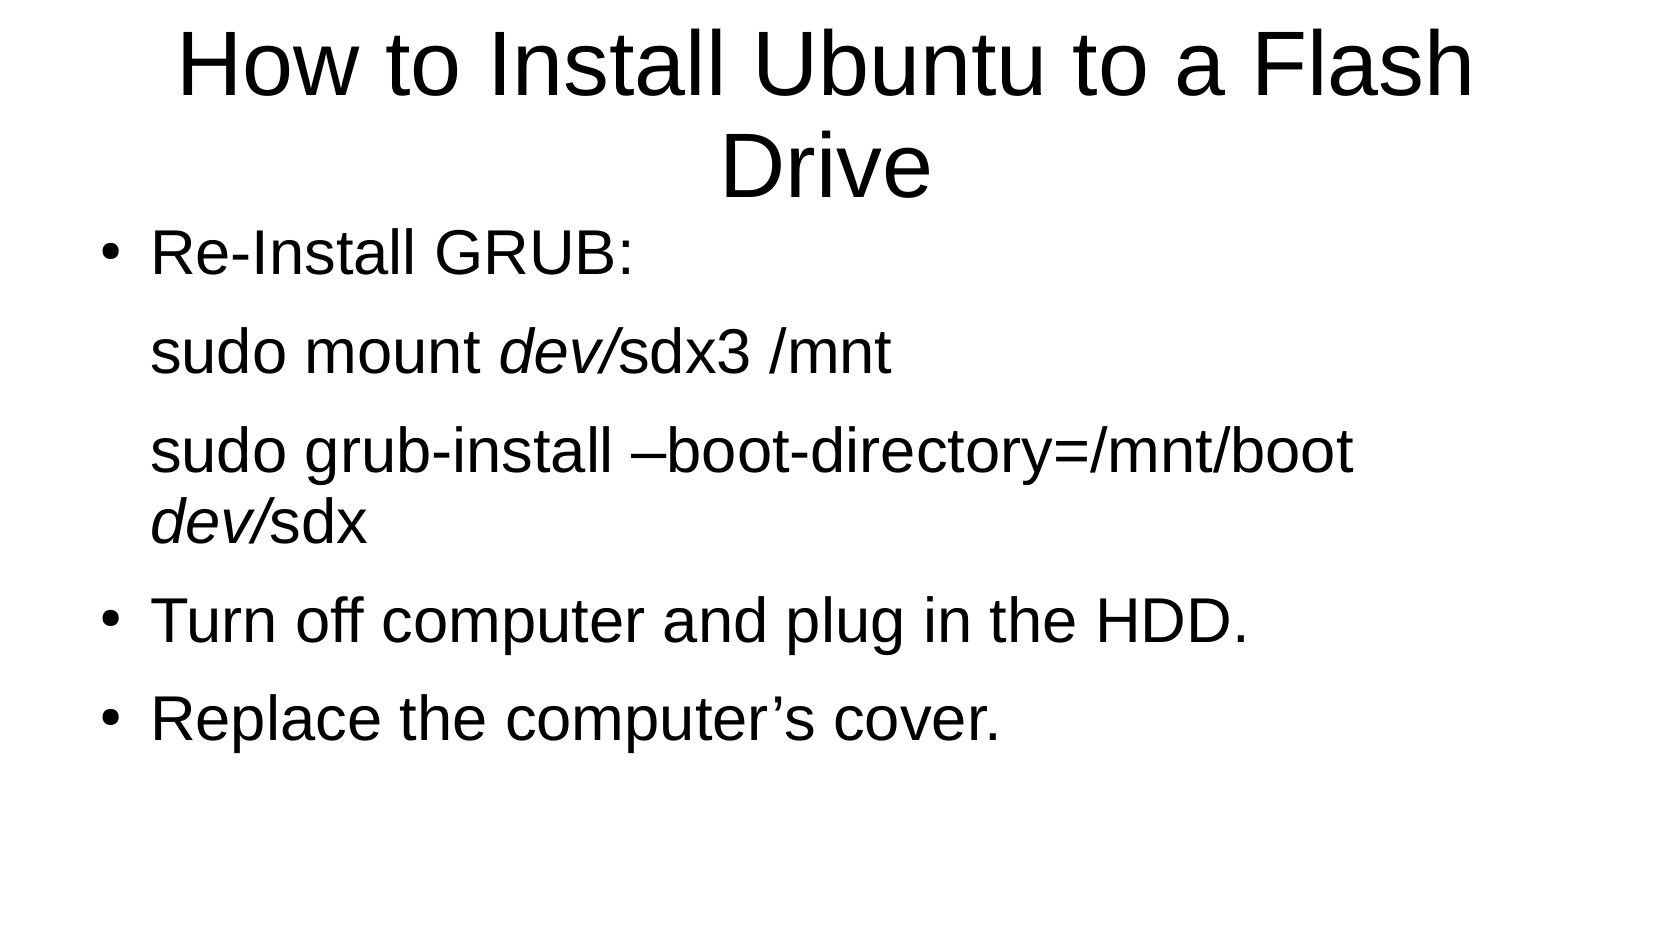

# How to Install Ubuntu to a Flash Drive
Re-Install GRUB:
sudo mount dev/sdx3 /mnt
sudo grub-install –boot-directory=/mnt/boot dev/sdx
Turn off computer and plug in the HDD.
Replace the computer’s cover.